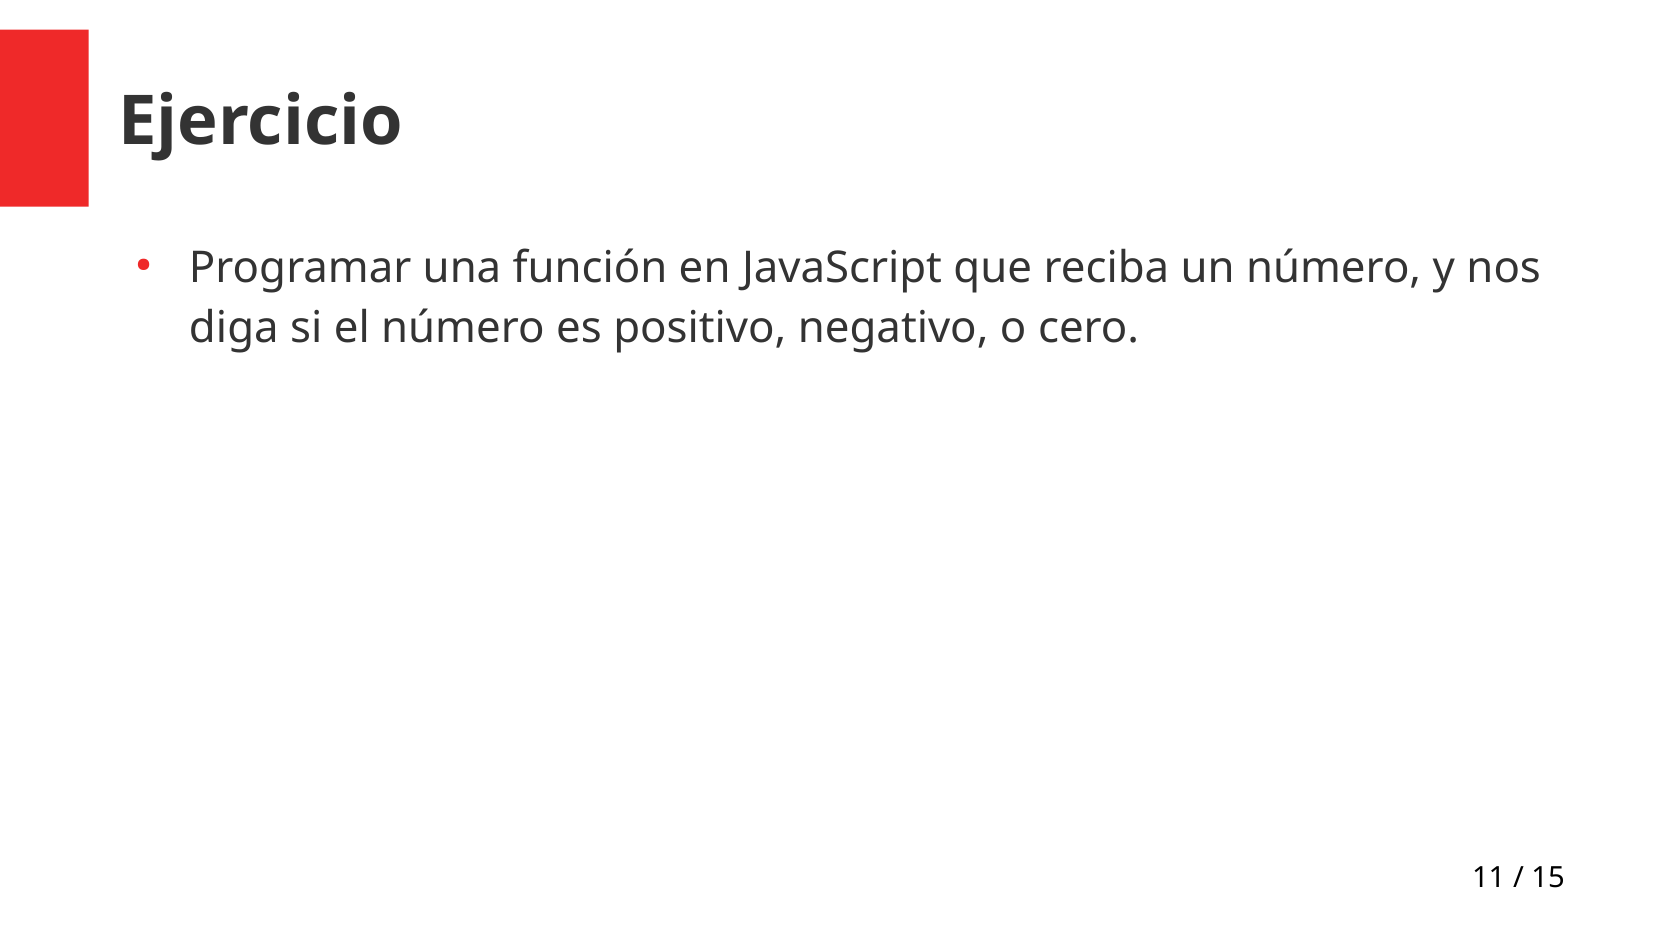

# Ejercicio
Programar una función en JavaScript que reciba un número, y nos diga si el número es positivo, negativo, o cero.
11